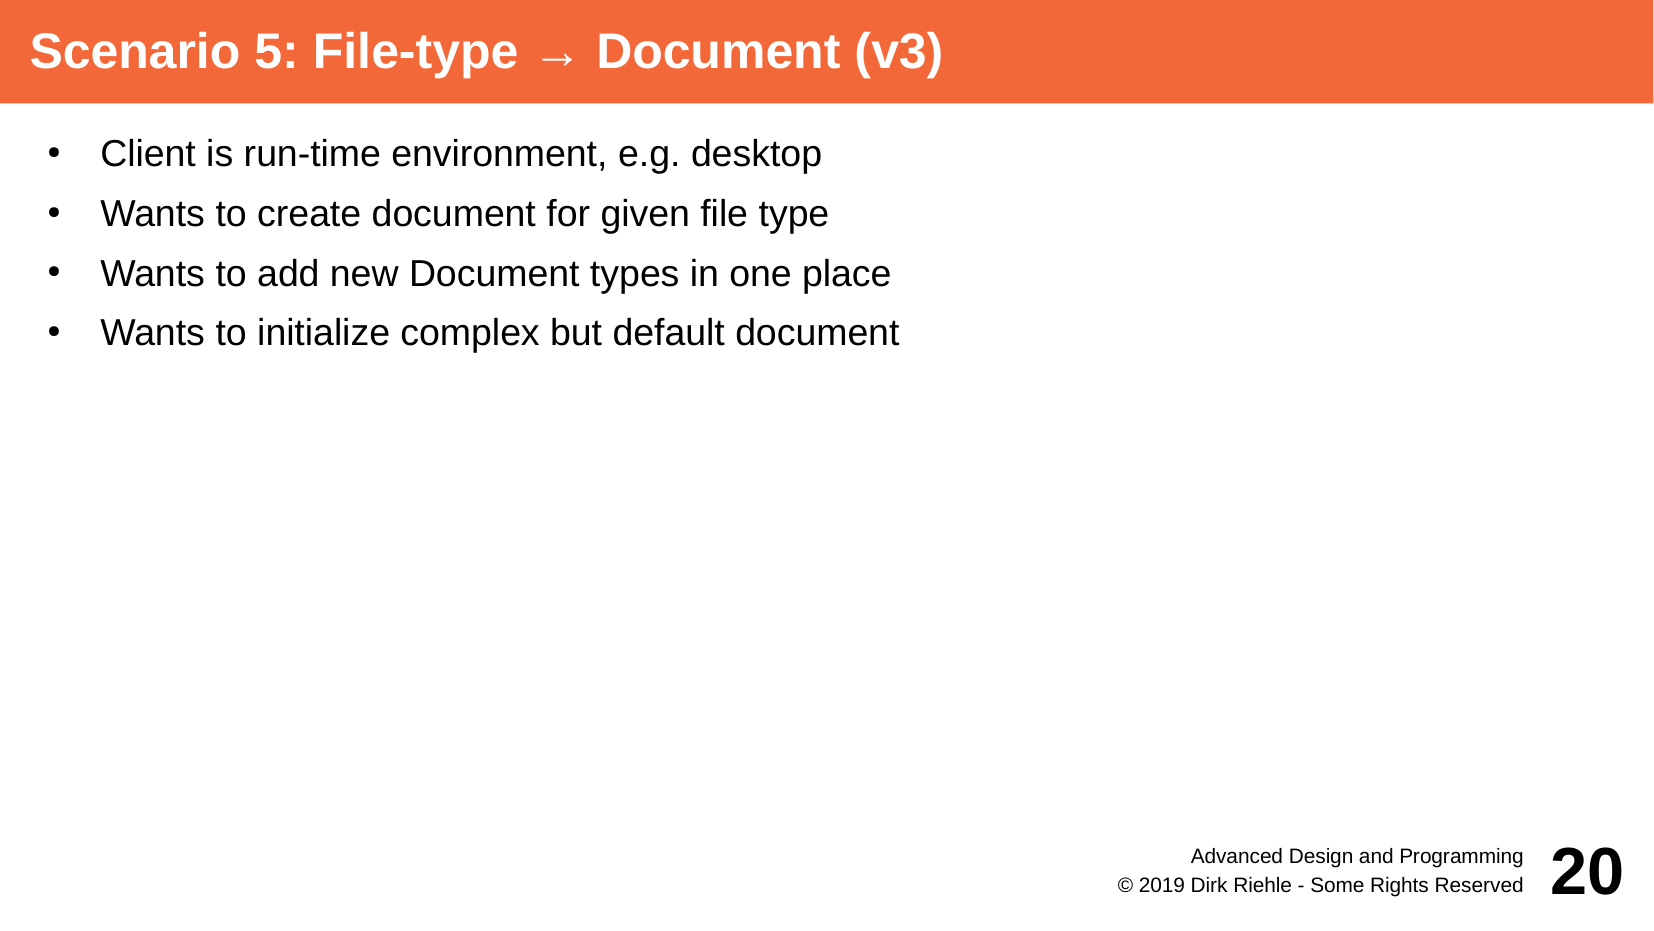

# Scenario 5: File-type → Document (v3)
Client is run-time environment, e.g. desktop
Wants to create document for given file type
Wants to add new Document types in one place
Wants to initialize complex but default document
Advanced Design and Programming
20
© 2019 Dirk Riehle - Some Rights Reserved